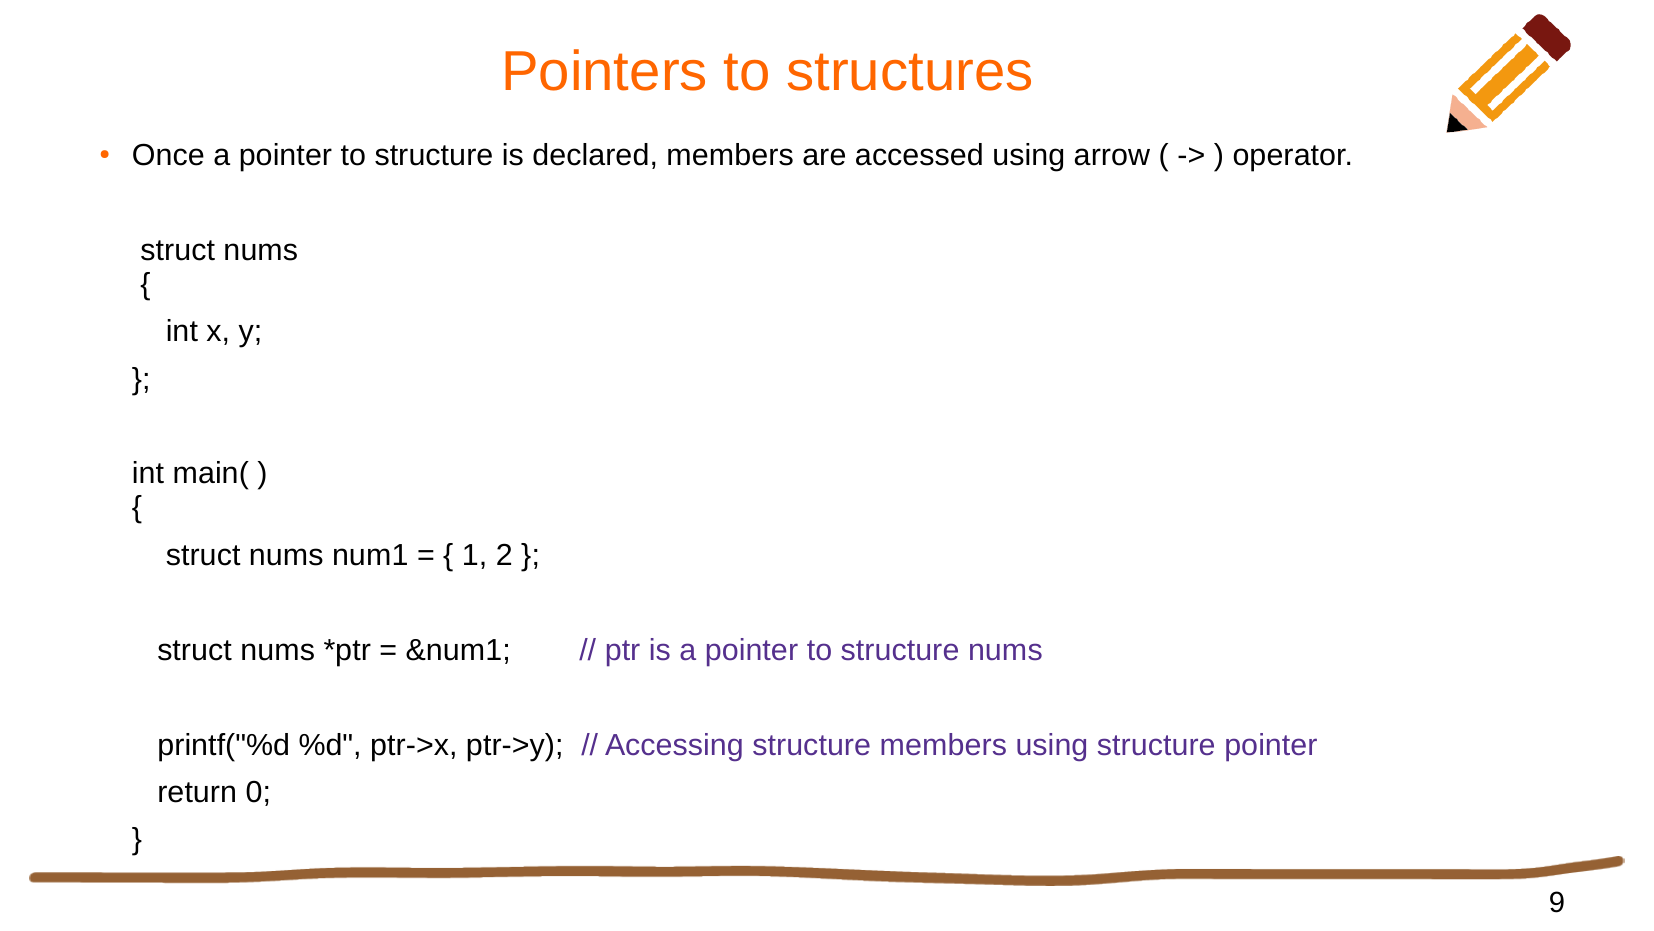

# Pointers to structures
Once a pointer to structure is declared, members are accessed using arrow ( -> ) operator.
 struct nums
 {
 int x, y;
};
int main( )
{
 struct nums num1 = { 1, 2 };
 struct nums *ptr = &num1; // ptr is a pointer to structure nums
 printf("%d %d", ptr->x, ptr->y); // Accessing structure members using structure pointer
 return 0;
}
9